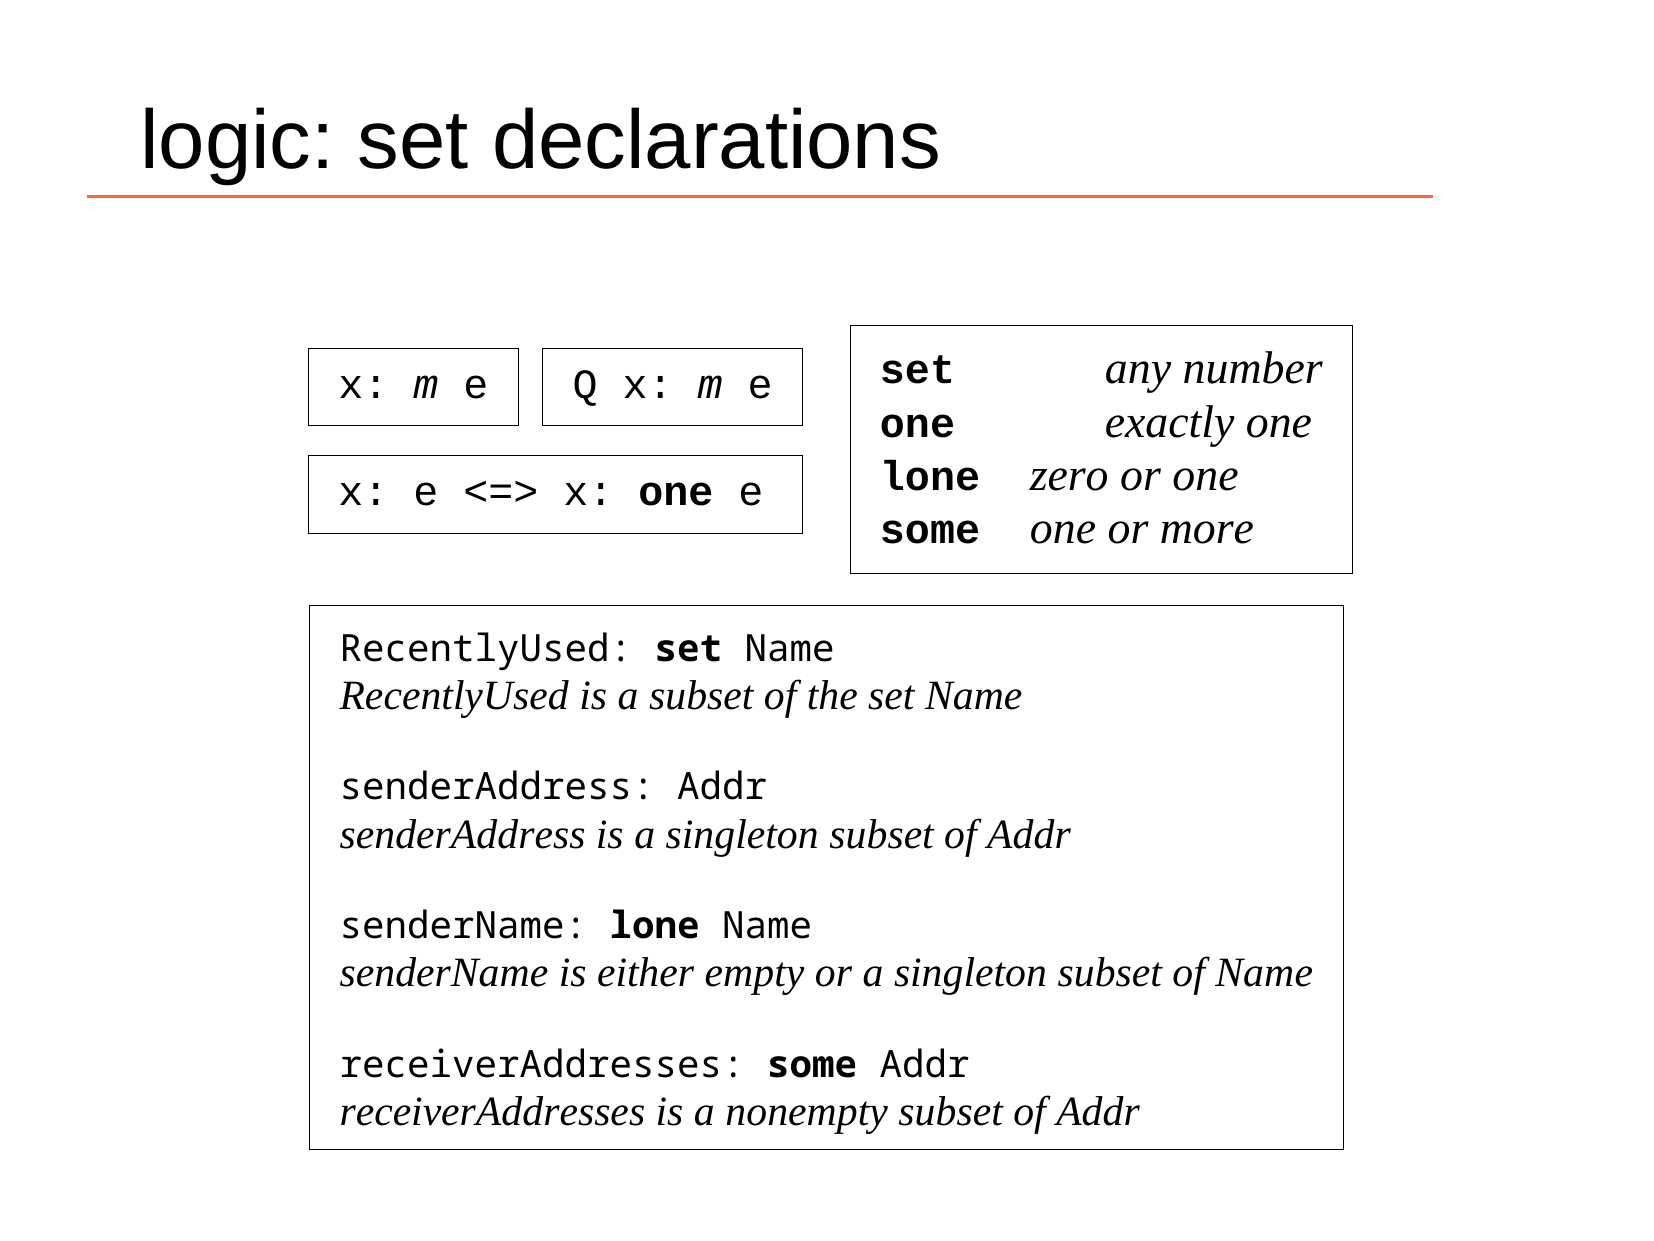

# logic: set declarations
set		any number
one		exactly one
lone	zero or one
some	one or more
x: m e
Q x: m e
x: e <=> x: one e
RecentlyUsed: set Name
RecentlyUsed is a subset of the set Name
senderAddress: Addr
senderAddress is a singleton subset of Addr
senderName: lone Name
senderName is either empty or a singleton subset of Name
receiverAddresses: some Addr
receiverAddresses is a nonempty subset of Addr